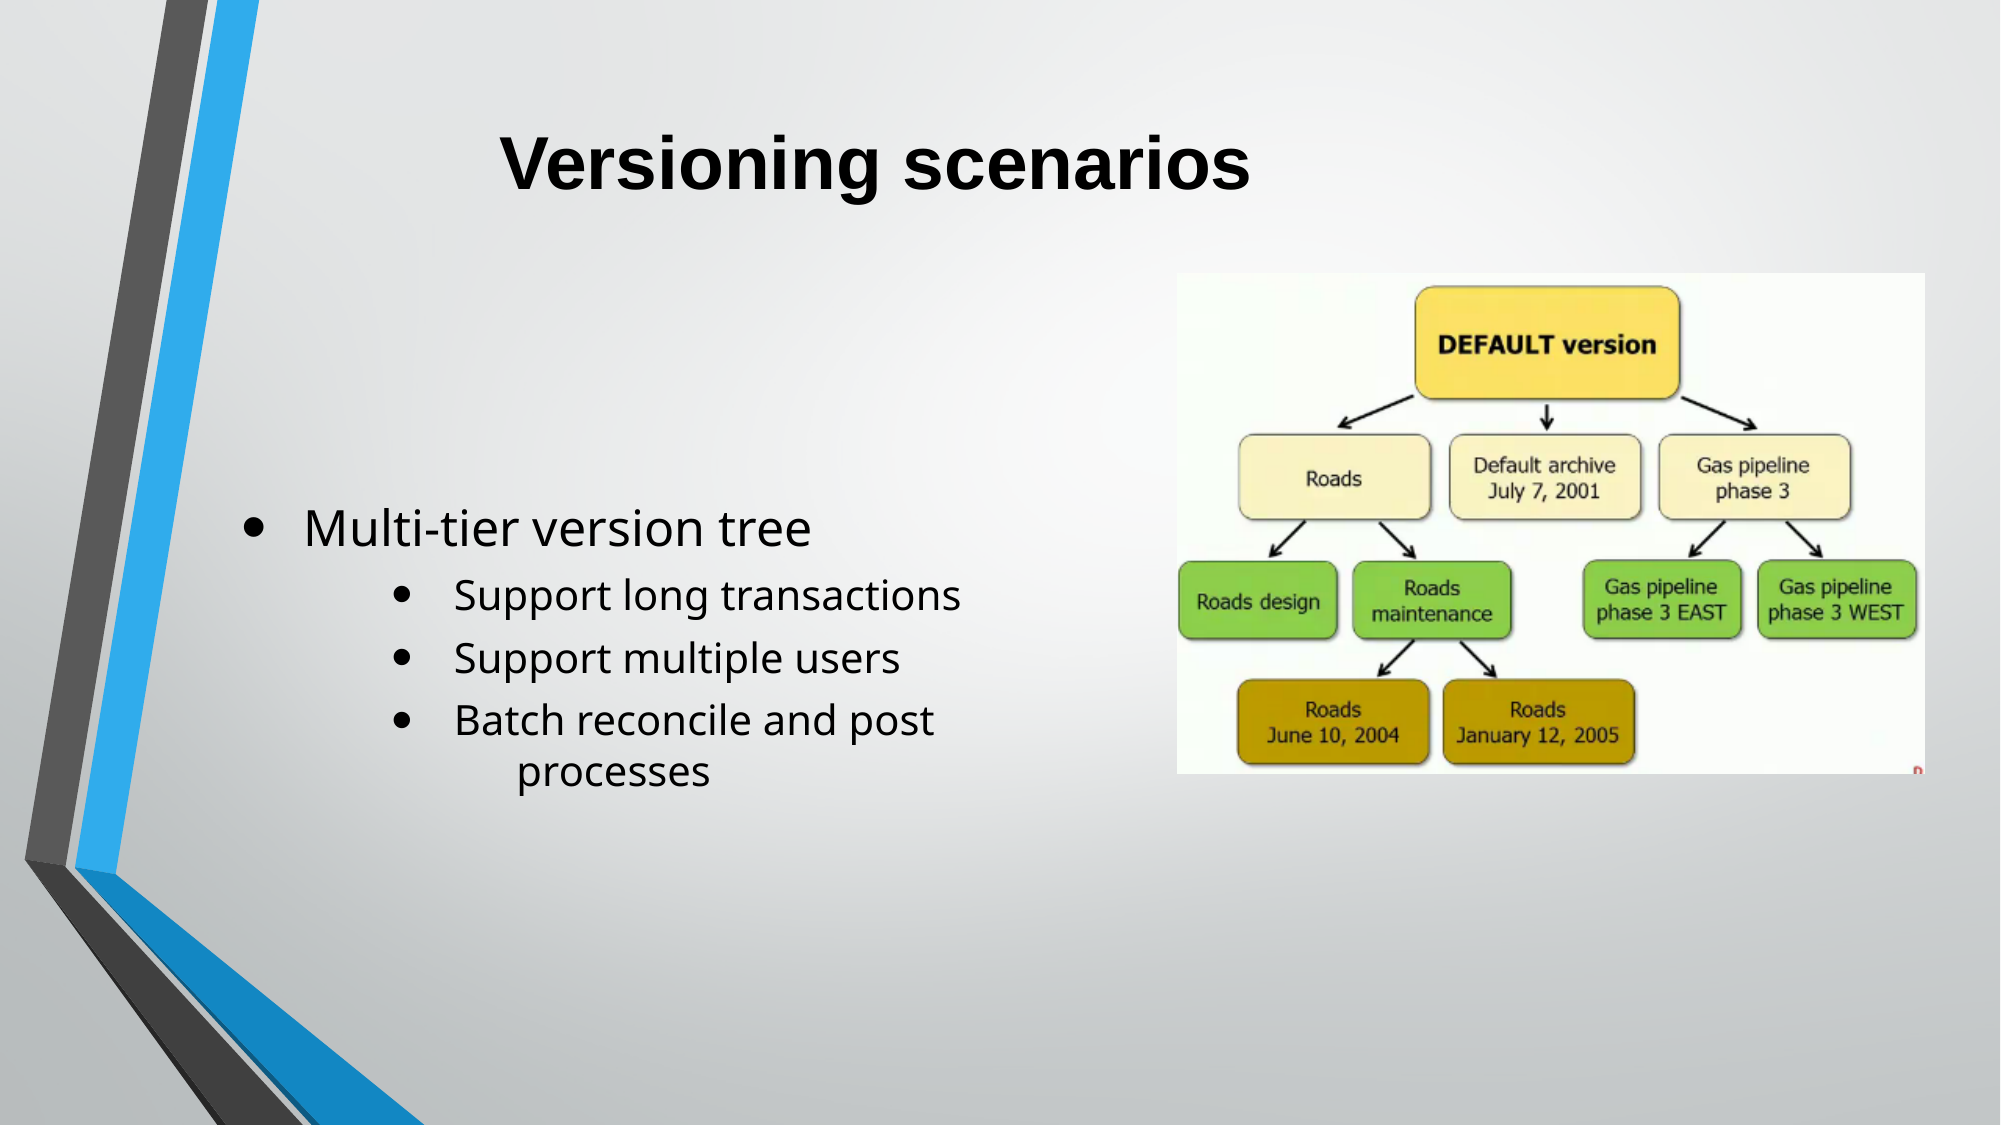

# Versioning scenarios
Multi-tier version tree
Support long transactions
Support multiple users
Batch reconcile and post processes